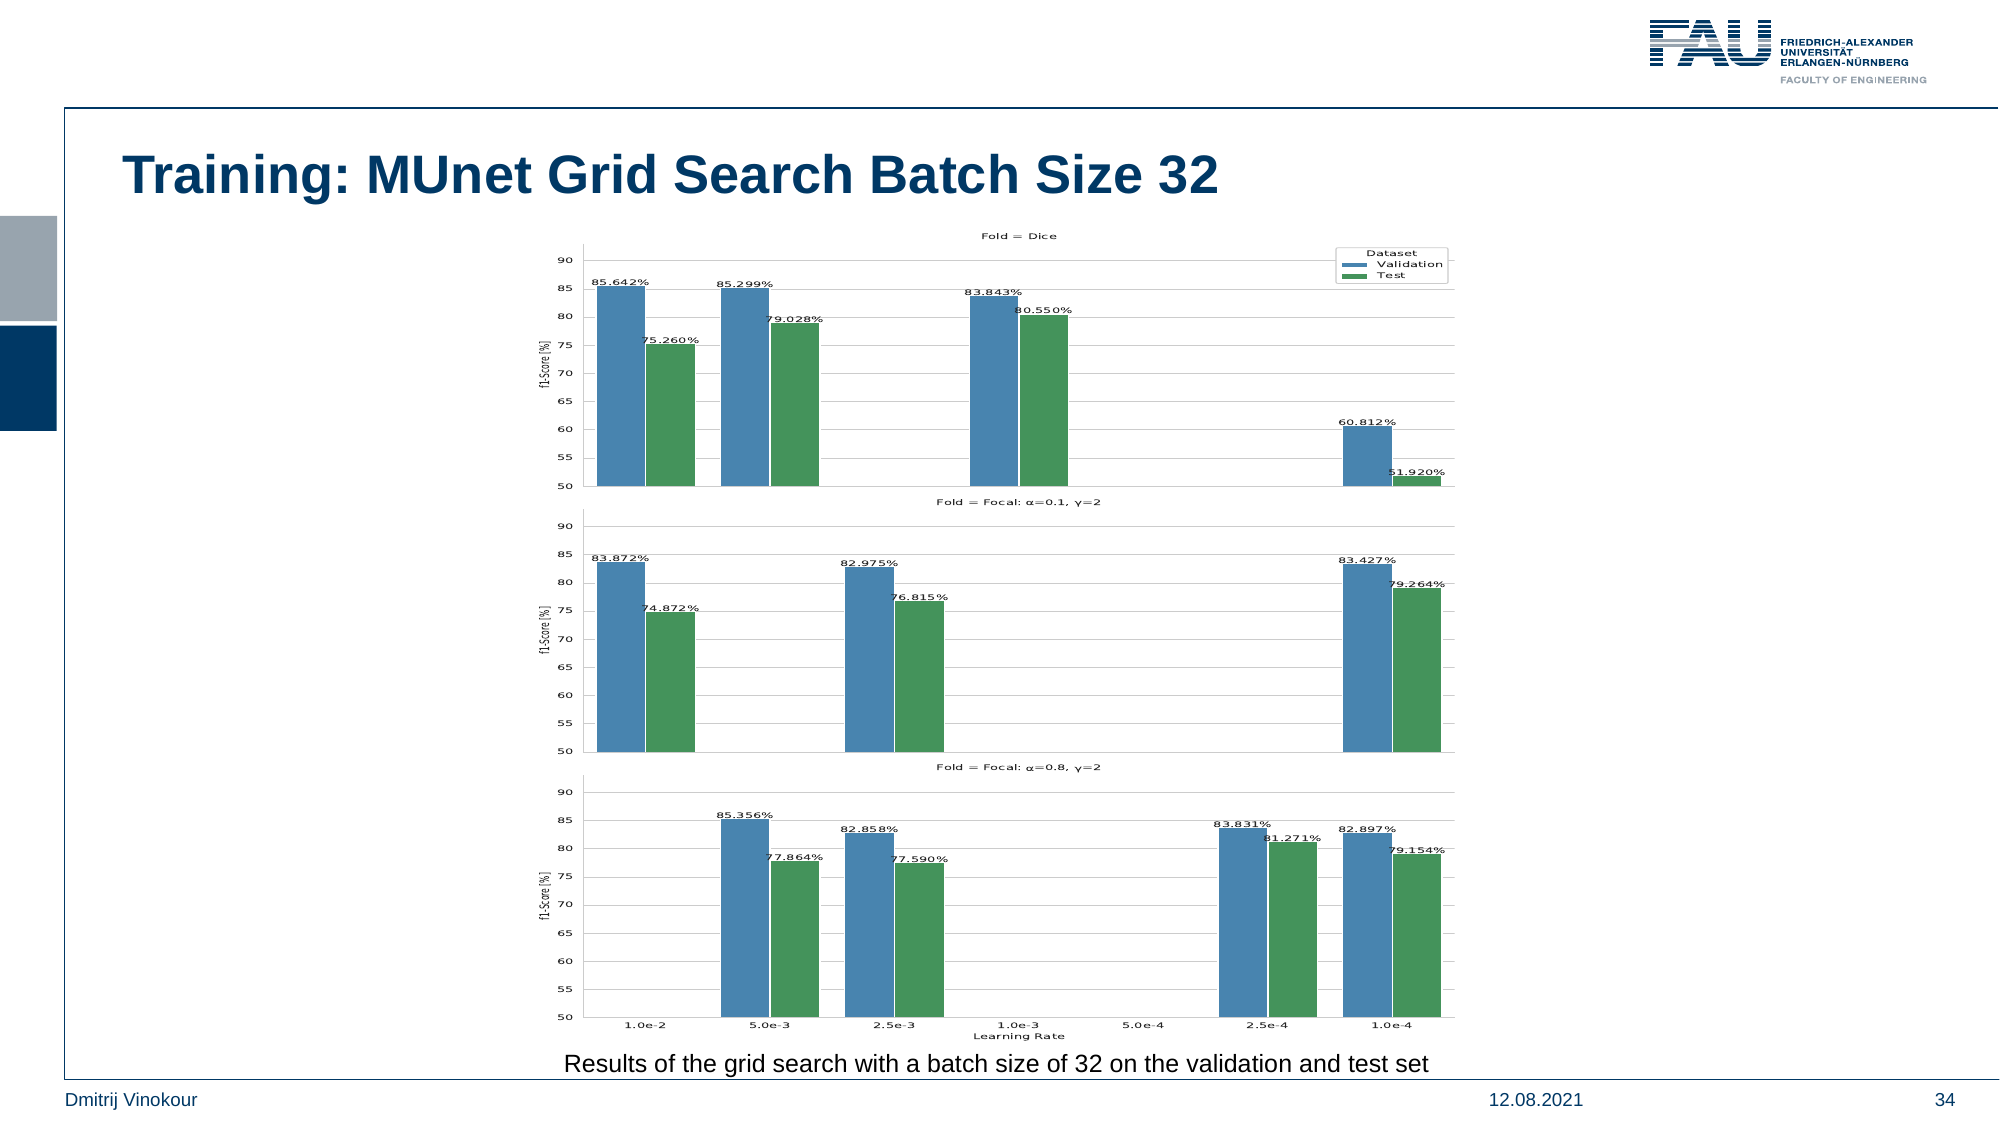

Training: MUnet Grid Search Batch Size 32
Results of the grid search with a batch size of 32 on the validation and test set
12.08.2021
Dmitrij Vinokour